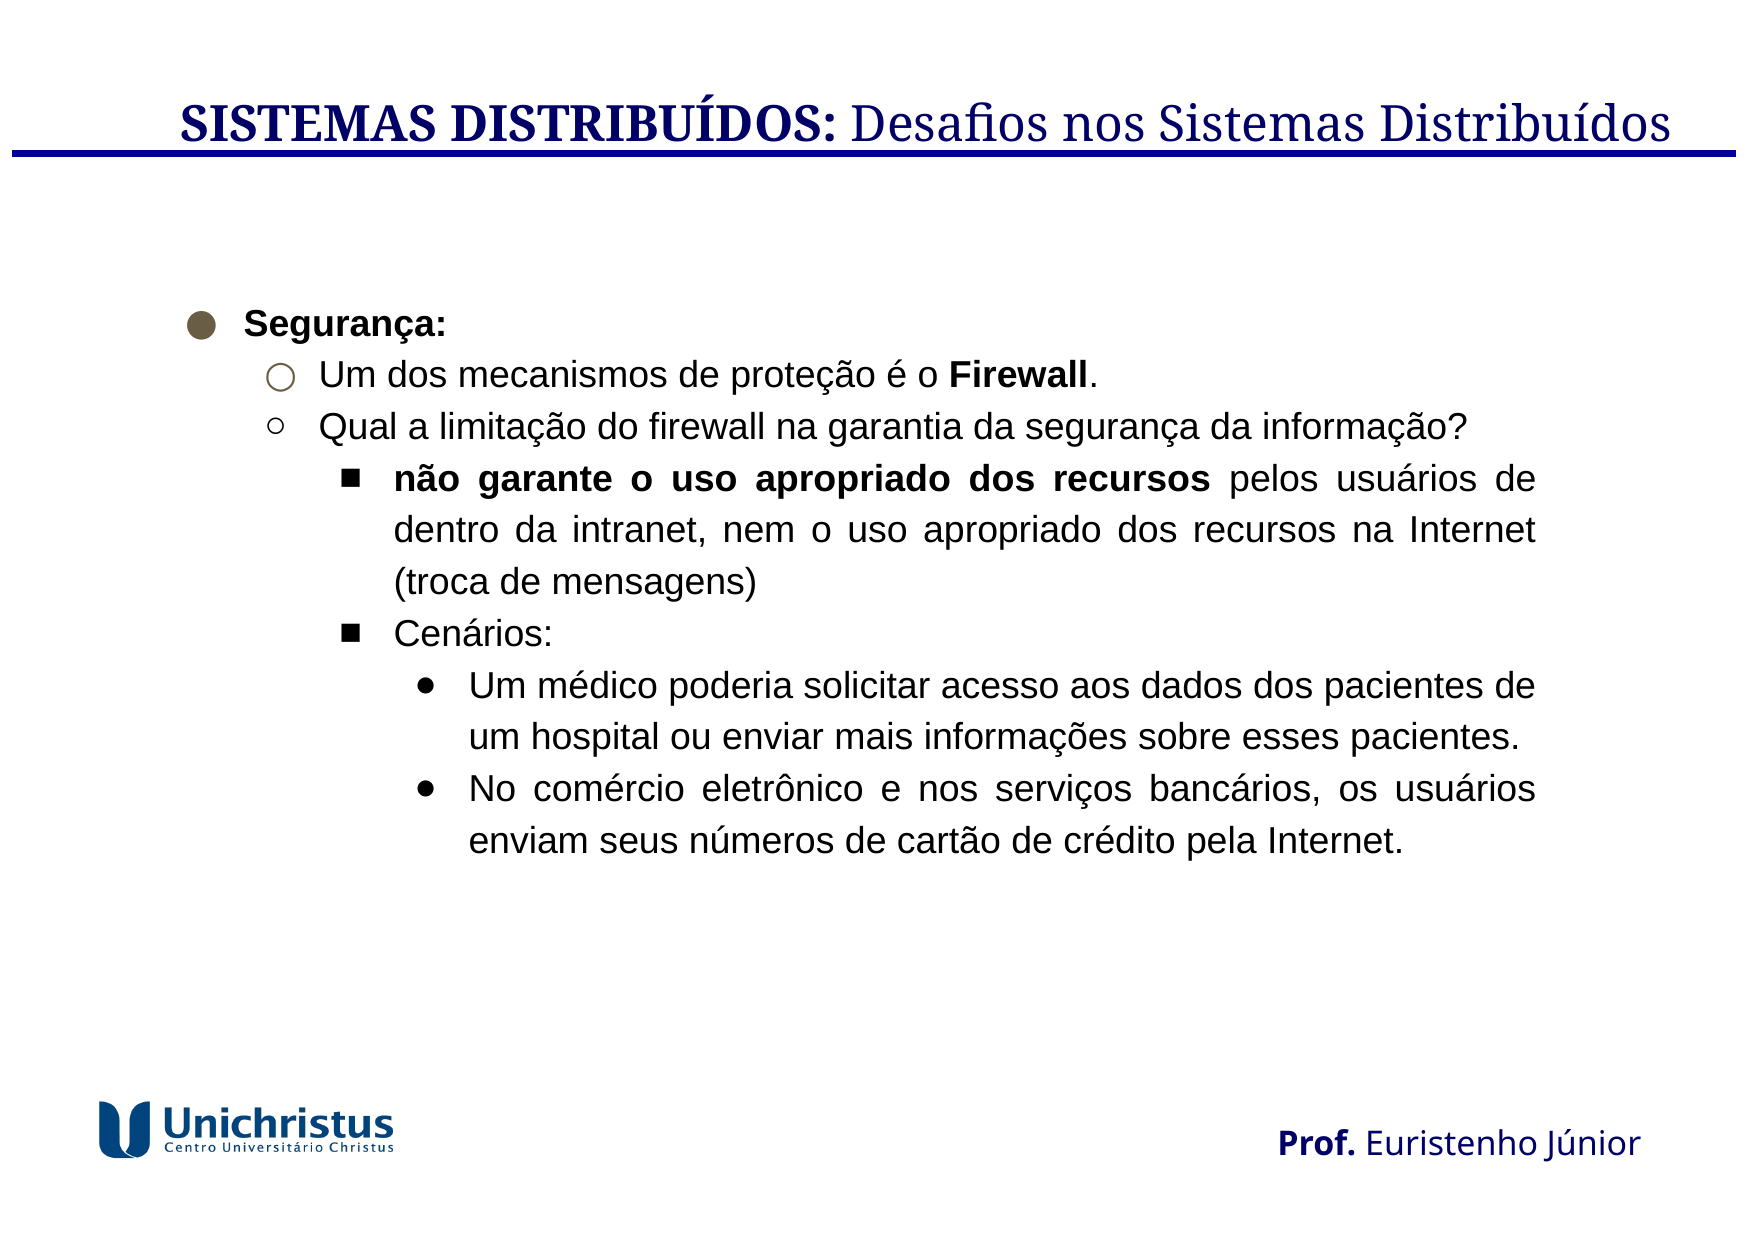

SISTEMAS DISTRIBUÍDOS: Desafios nos Sistemas Distribuídos
Segurança:
Um dos mecanismos de proteção é o Firewall.
Qual a limitação do firewall na garantia da segurança da informação?
não garante o uso apropriado dos recursos pelos usuários de dentro da intranet, nem o uso apropriado dos recursos na Internet (troca de mensagens)
Cenários:
Um médico poderia solicitar acesso aos dados dos pacientes de um hospital ou enviar mais informações sobre esses pacientes.
No comércio eletrônico e nos serviços bancários, os usuários enviam seus números de cartão de crédito pela Internet.
Prof. Euristenho Júnior